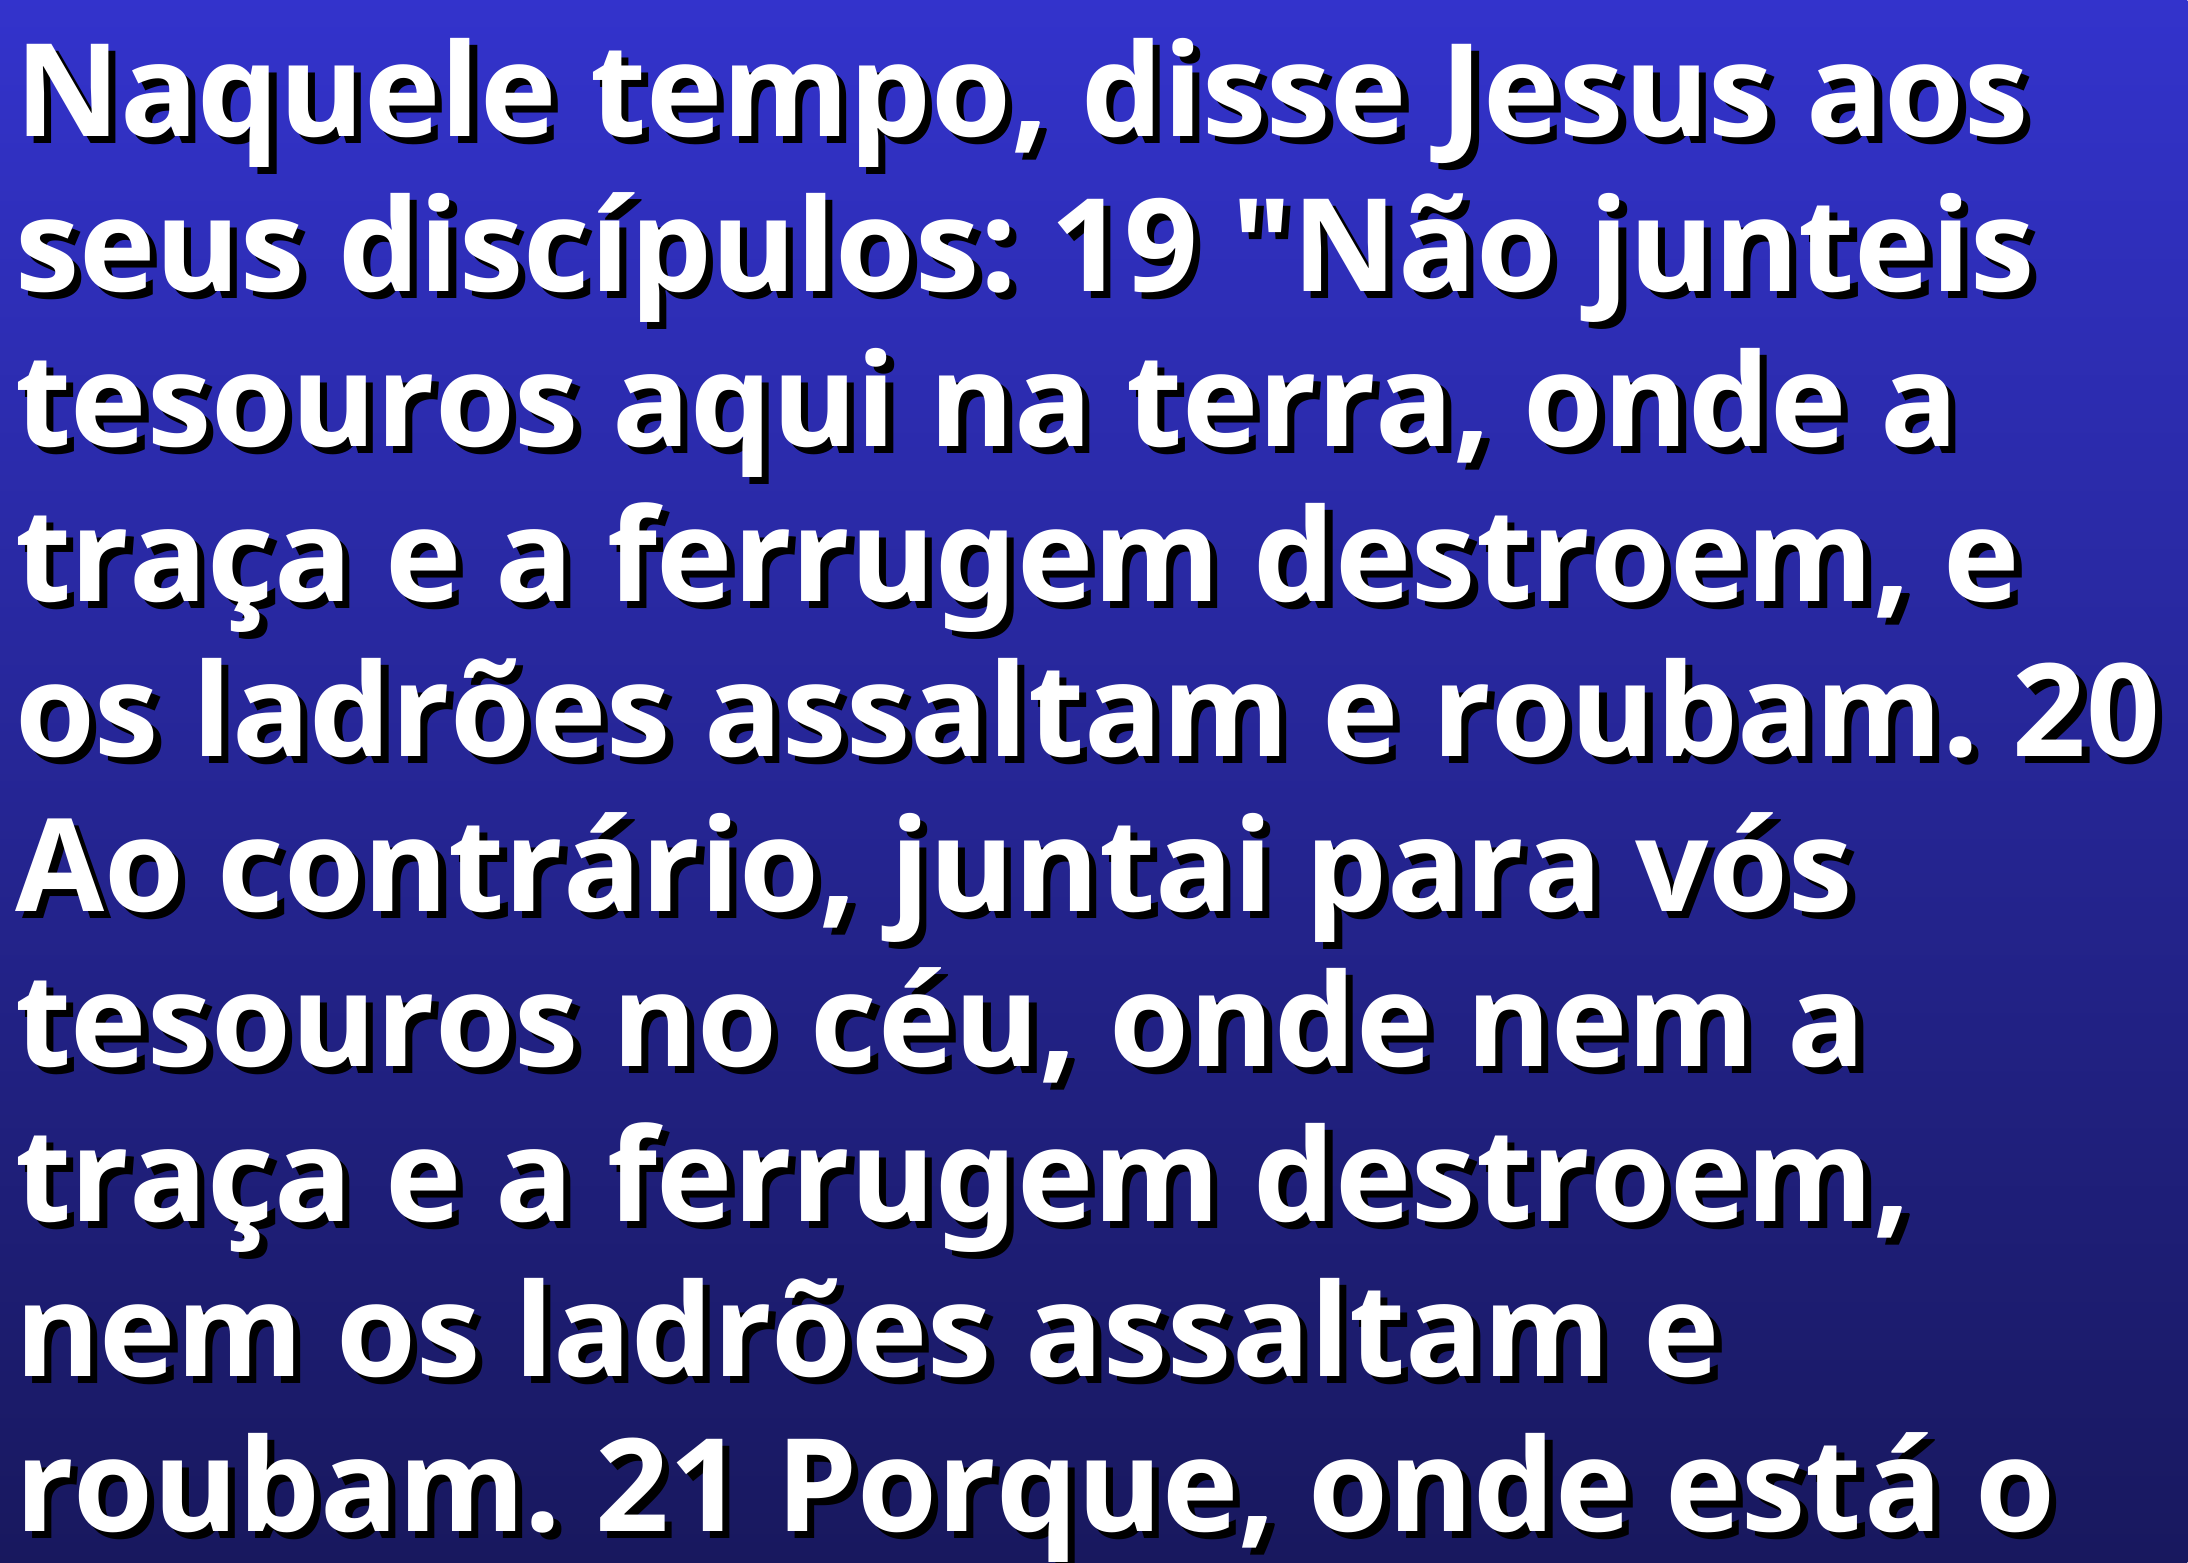

Naquele tempo, disse Jesus aos seus discípulos: 19 "Não junteis tesouros aqui na terra, onde a traça e a ferrugem destroem, e os ladrões assaltam e roubam. 20 Ao contrário, juntai para vós tesouros no céu, onde nem a traça e a ferrugem destroem, nem os ladrões assaltam e roubam. 21 Porque, onde está o